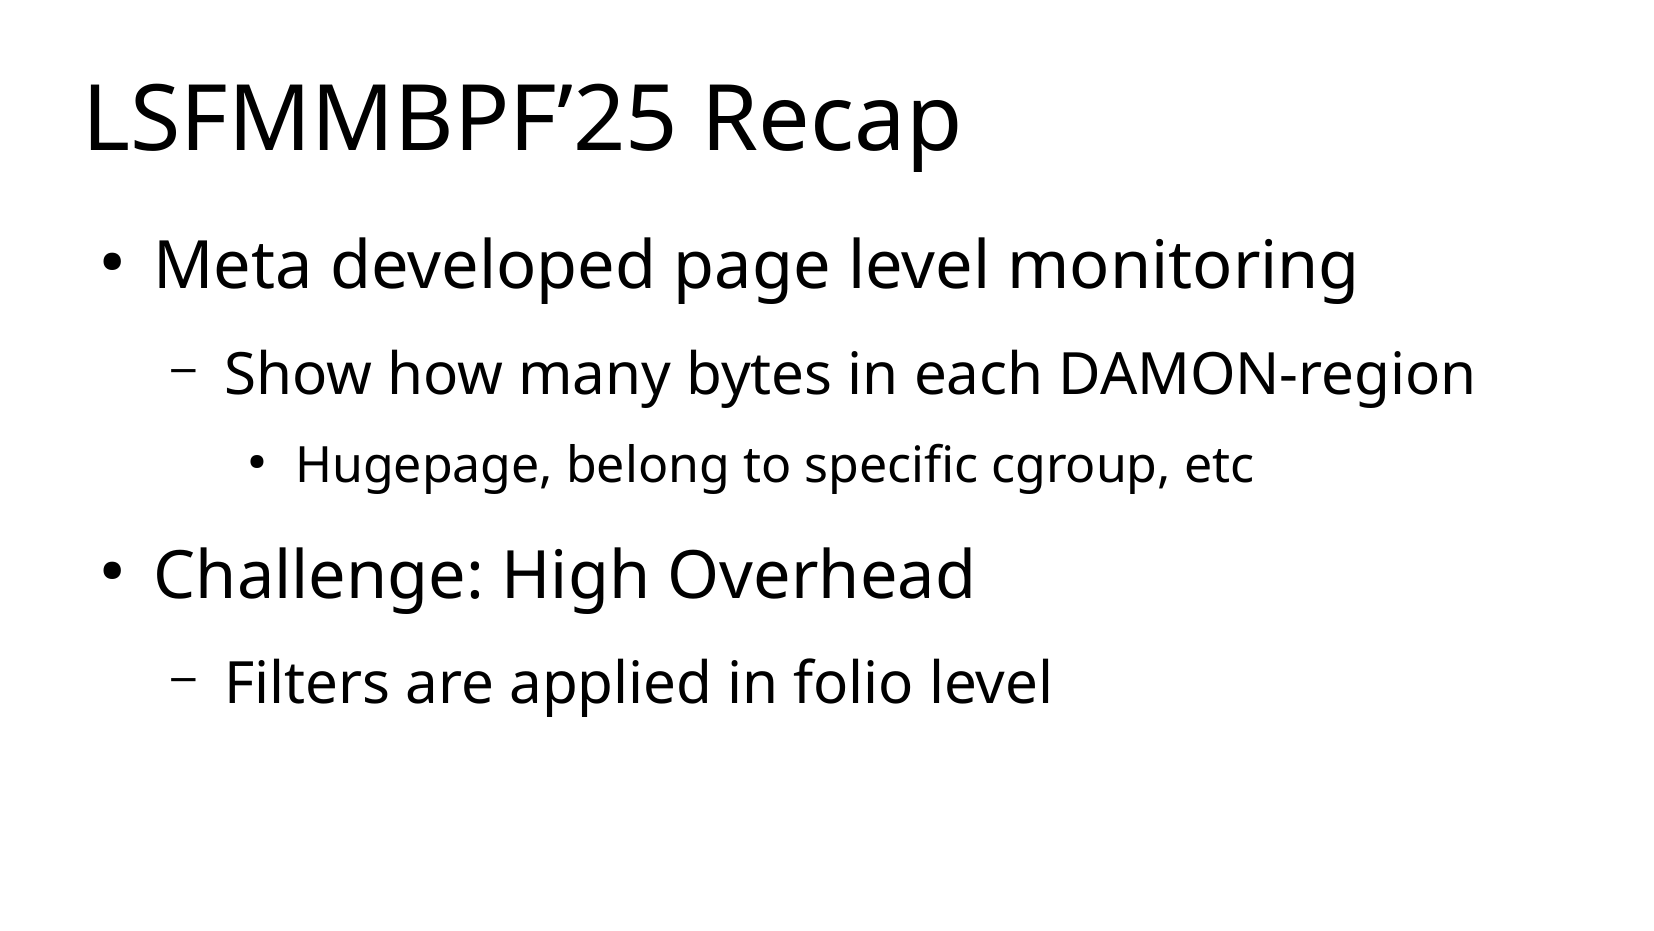

# LSFMMBPF’25 Recap
Meta developed page level monitoring
Show how many bytes in each DAMON-region
Hugepage, belong to specific cgroup, etc
Challenge: High Overhead
Filters are applied in folio level